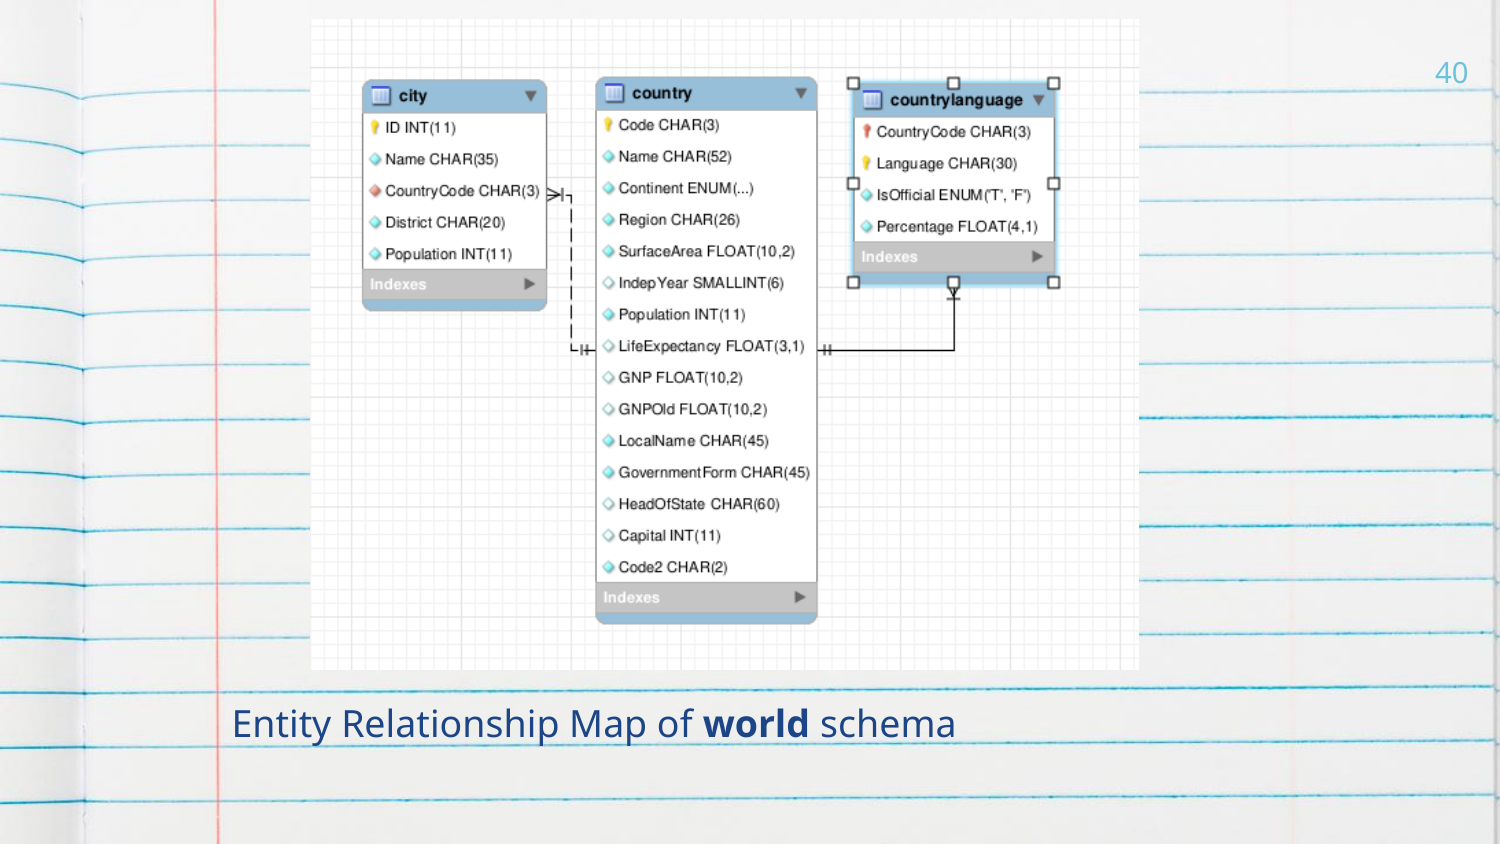

# Entity Relationship Map of world schema